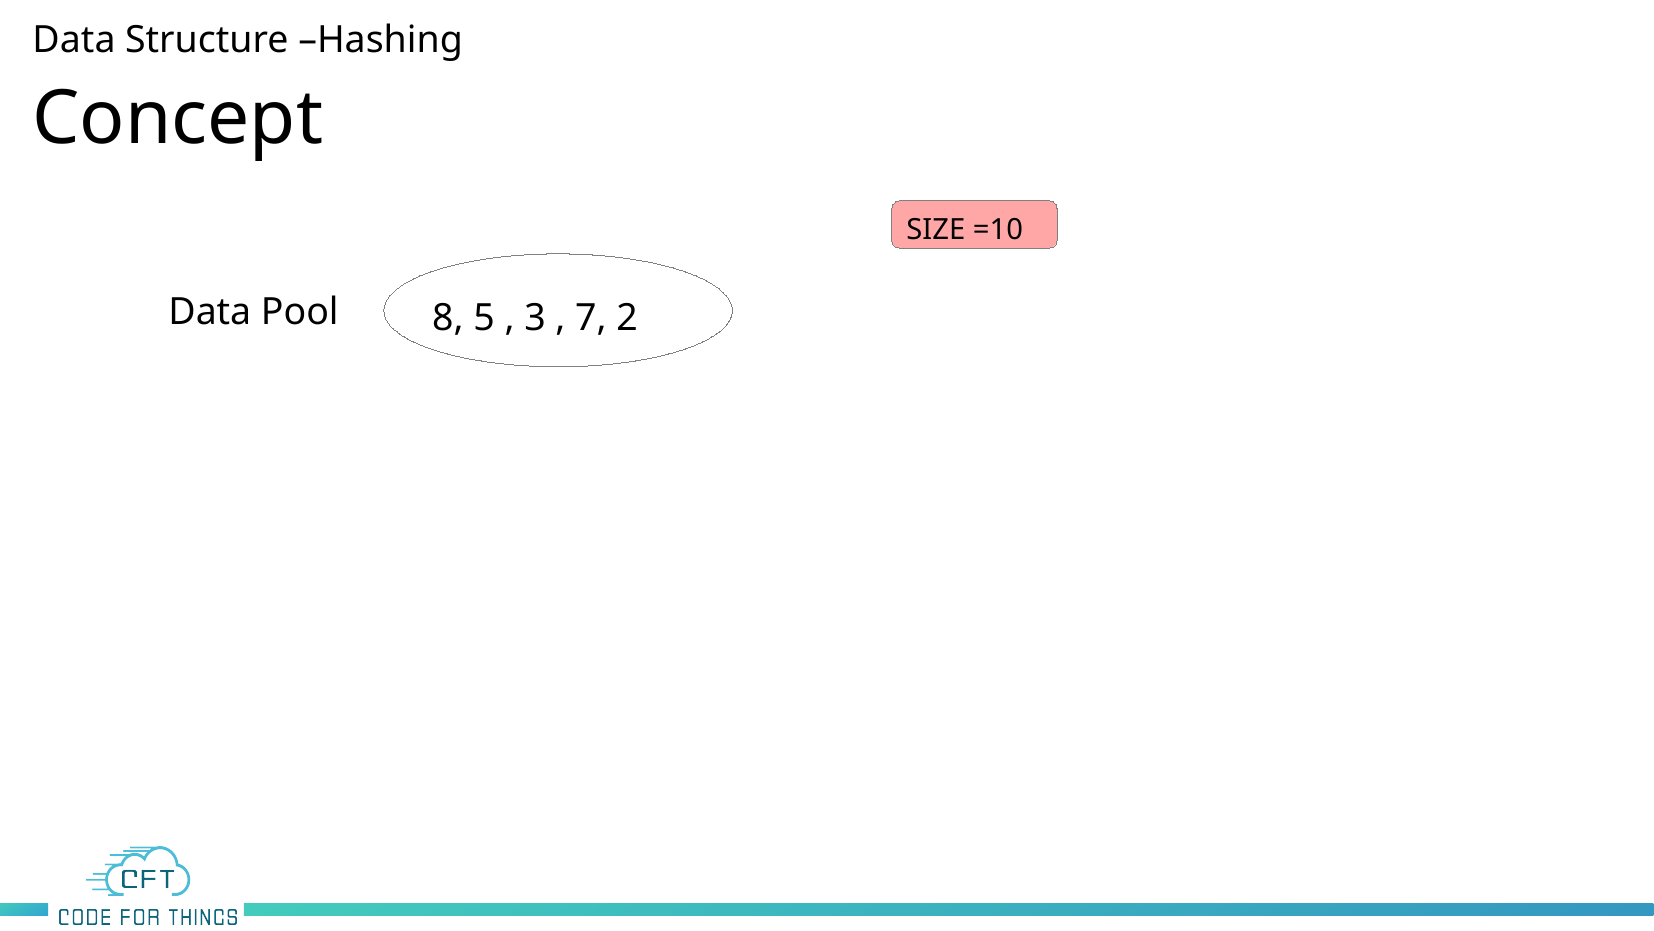

# Data Structure –Hashing Concept
SIZE =10
Data Pool
 8, 5 , 3 , 7, 2